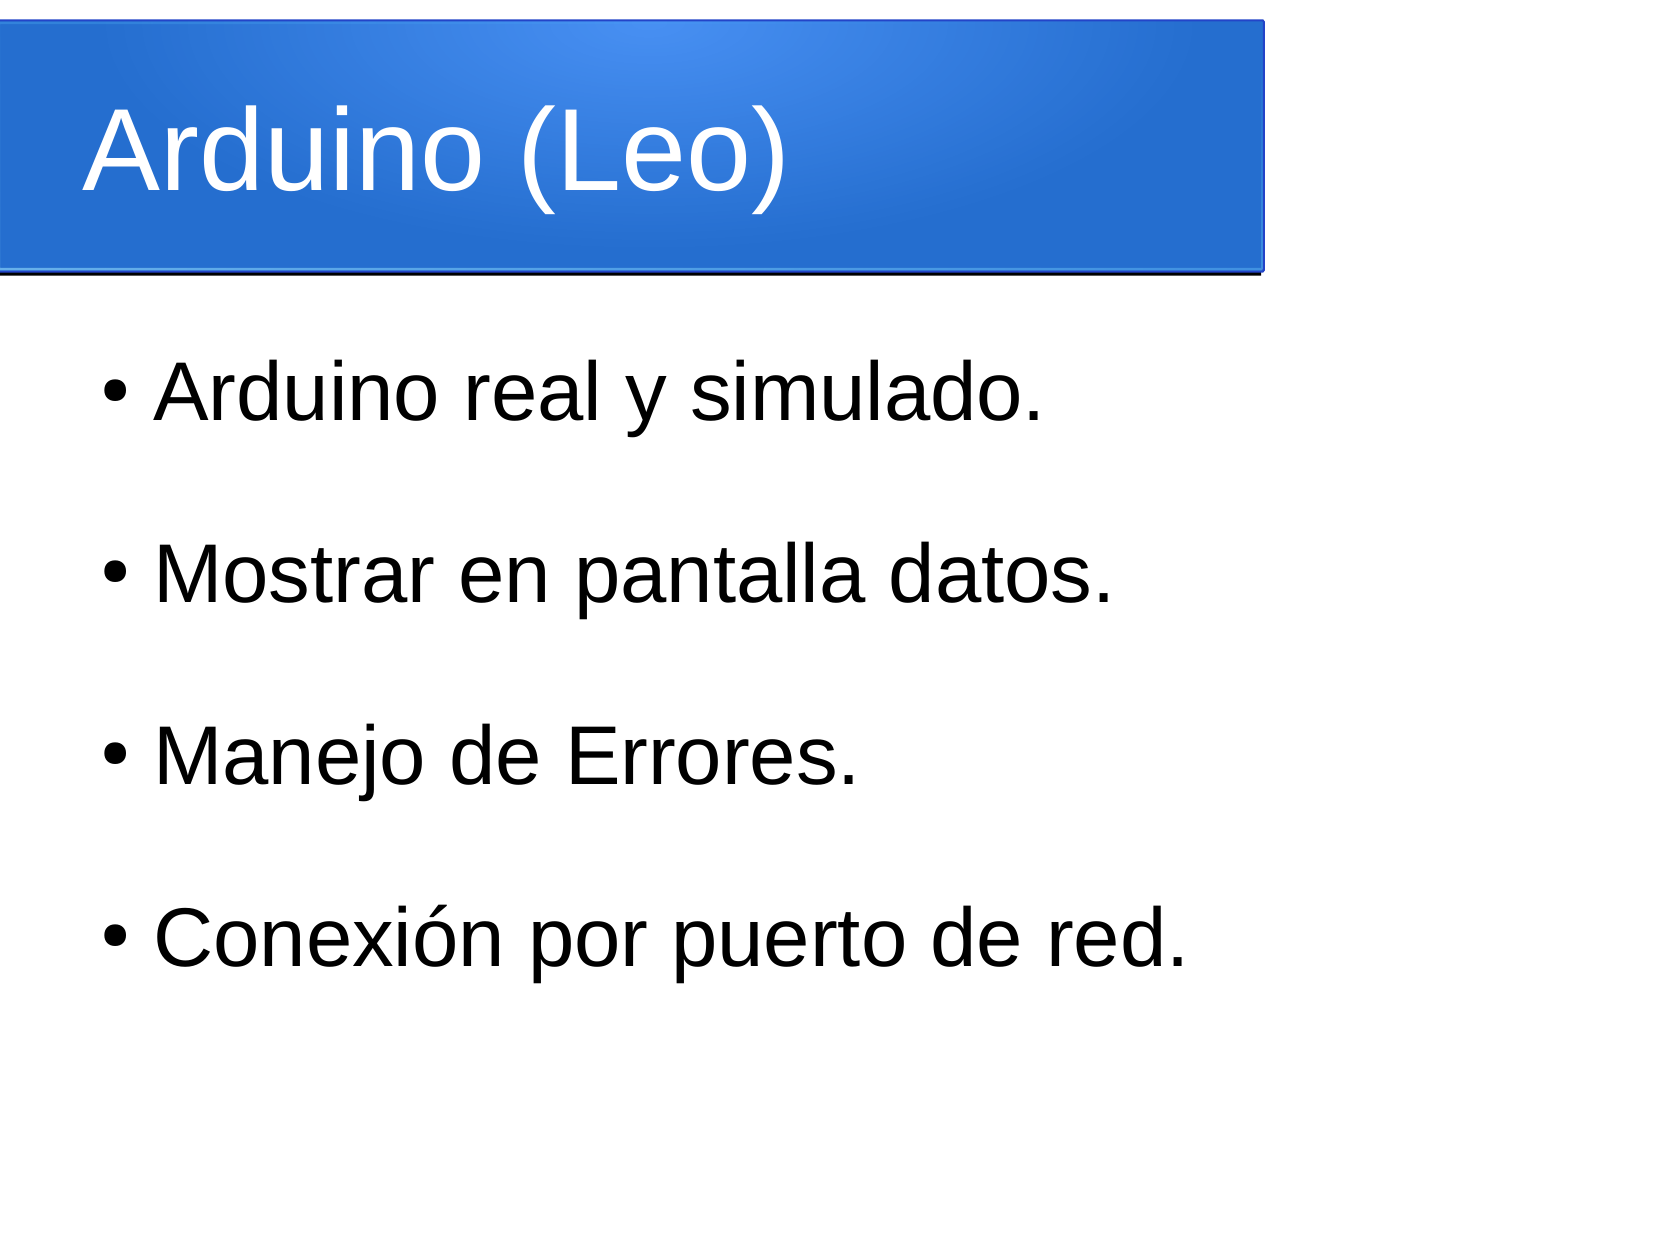

# Arduino (Leo)
Arduino real y simulado.
Mostrar en pantalla datos.
Manejo de Errores.
Conexión por puerto de red.